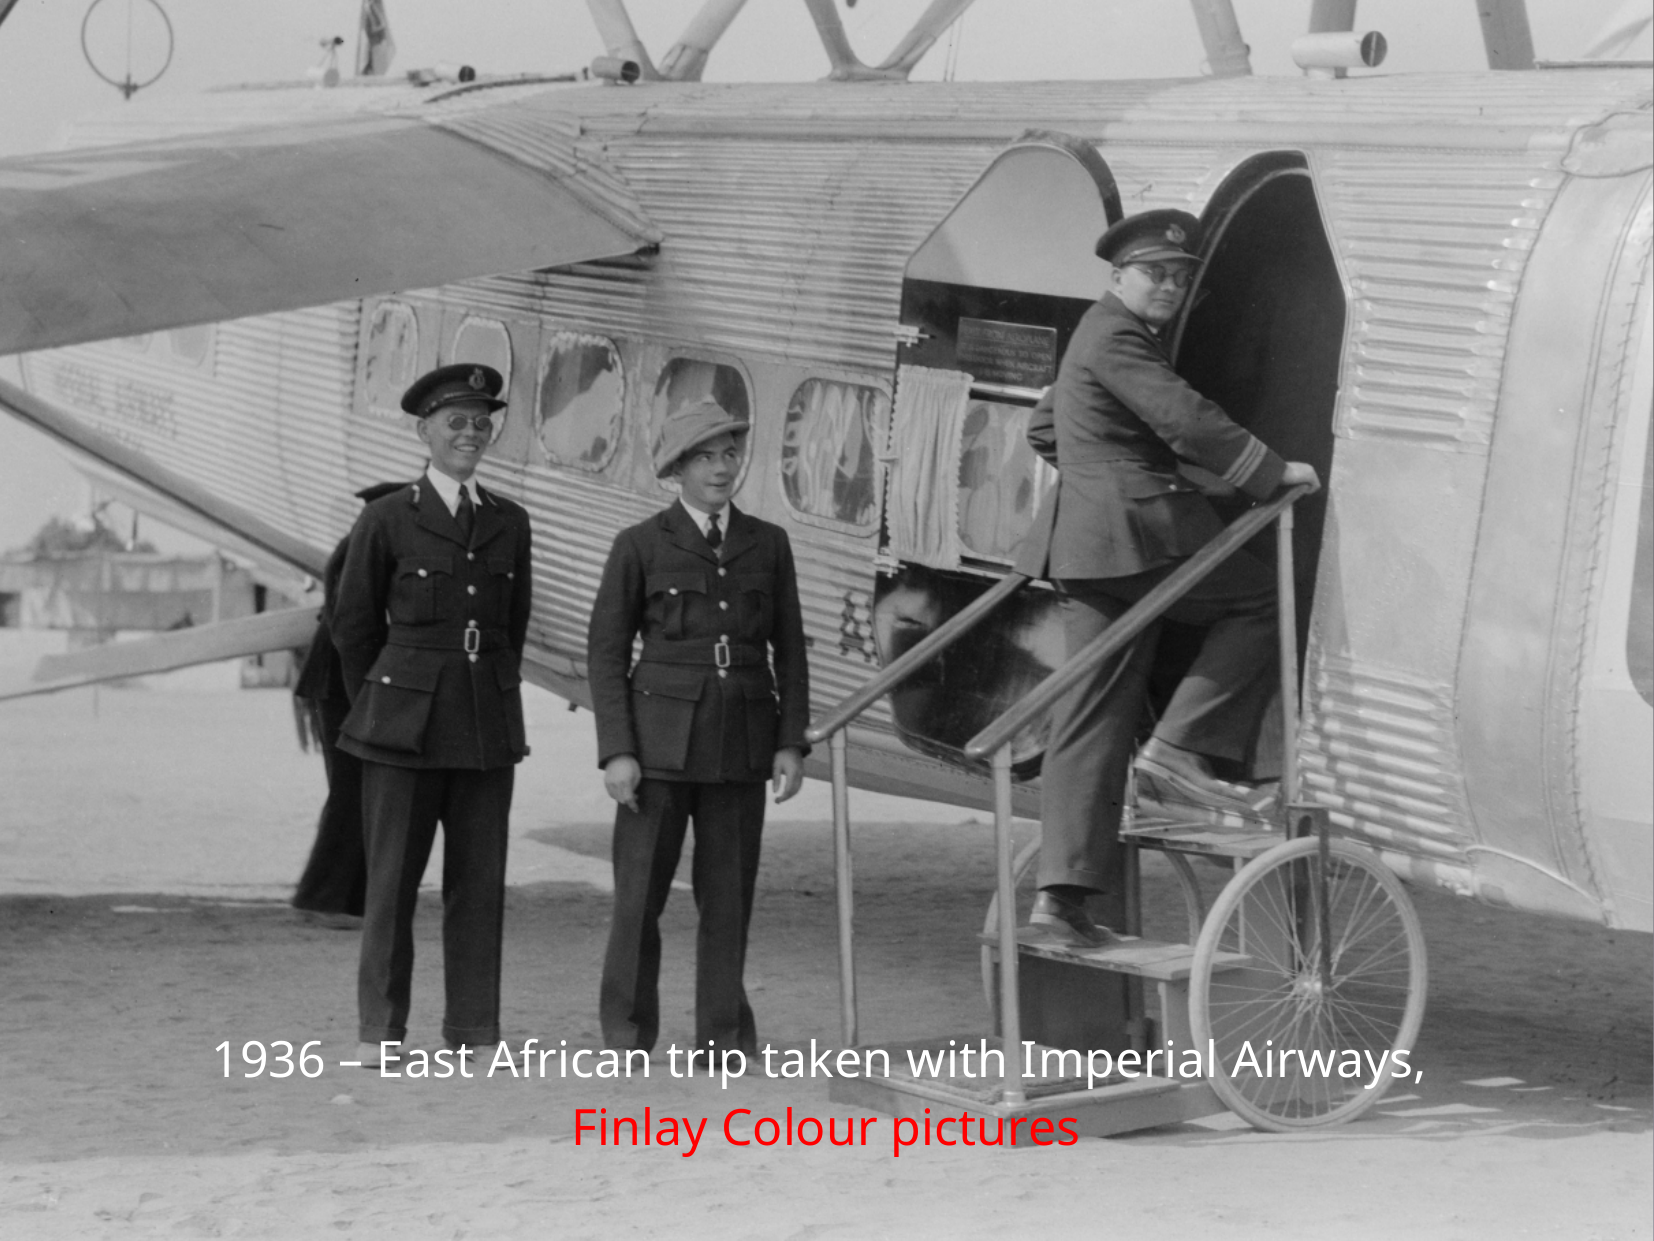

#
1936 – East African trip taken with Imperial Airways,
Finlay Colour pictures